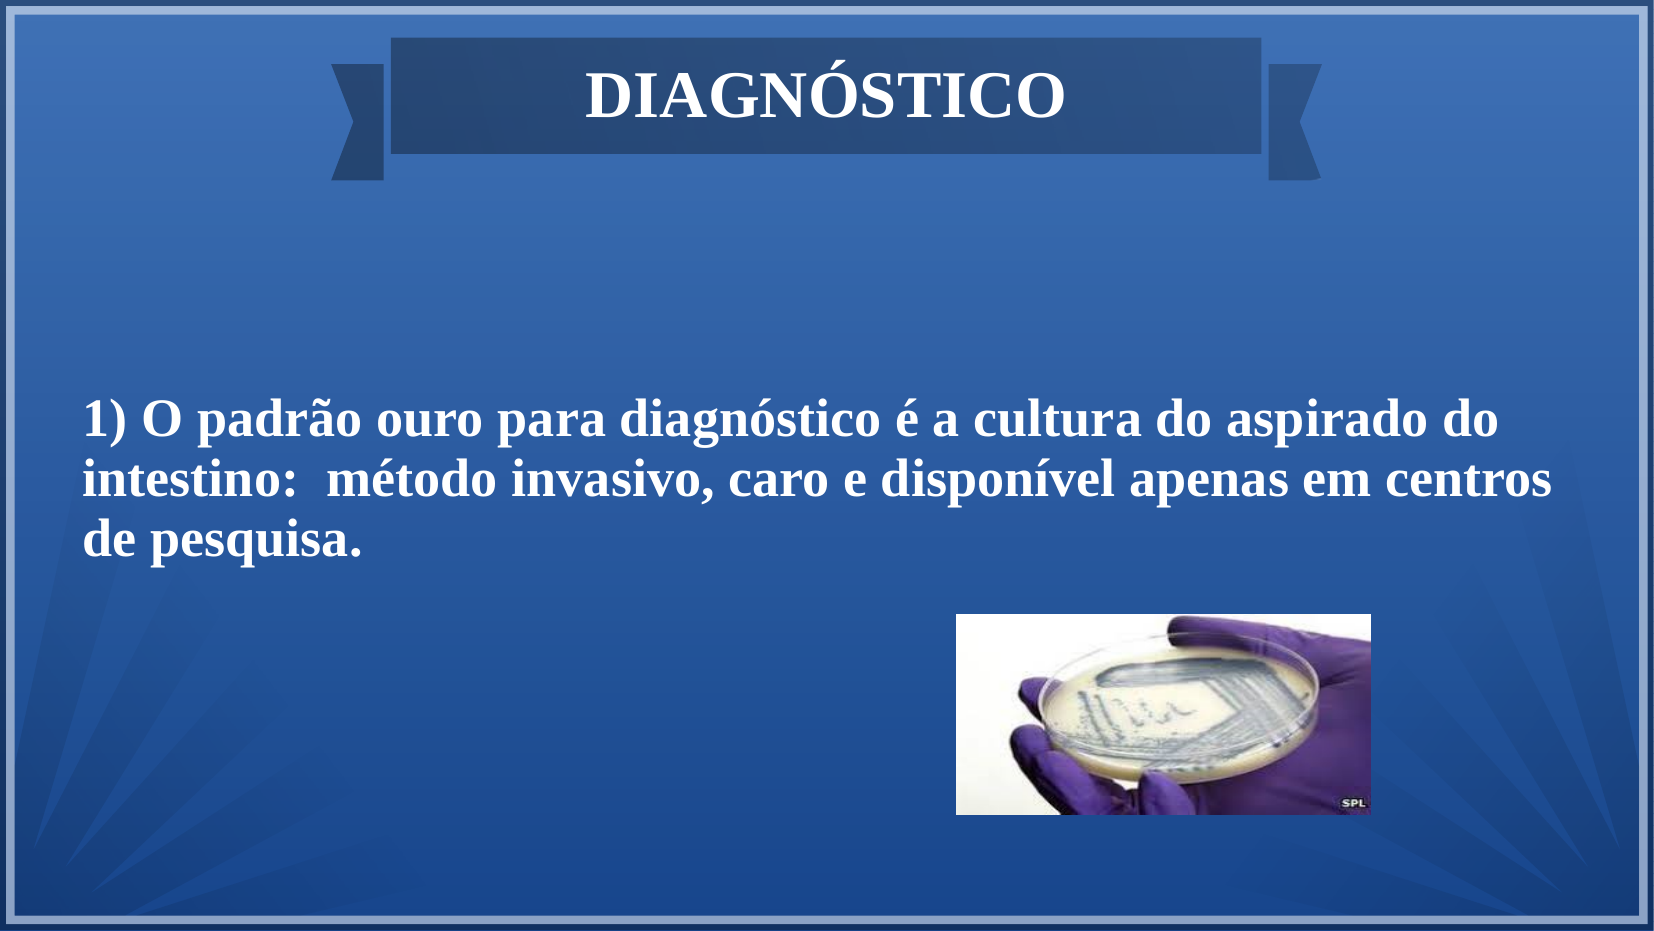

# DIAGNÓSTICO
1) O padrão ouro para diagnóstico é a cultura do aspirado do intestino: método invasivo, caro e disponível apenas em centros de pesquisa.